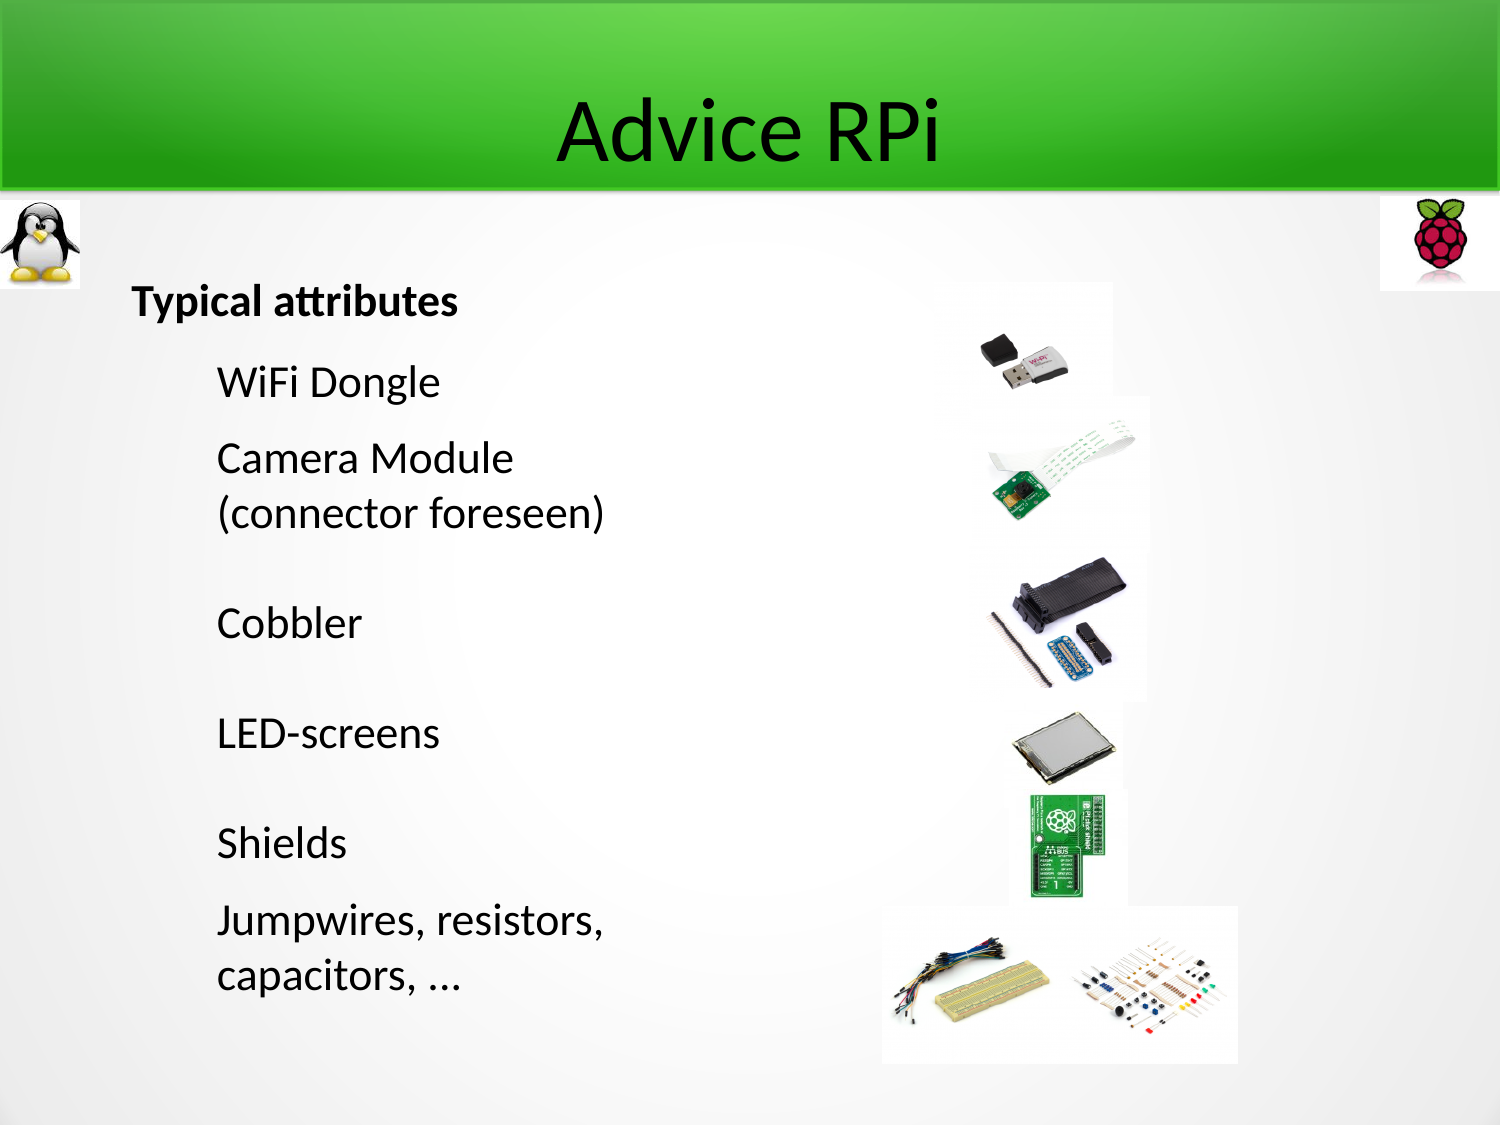

# Advice RPi
Typical attributes
WiFi Dongle
Camera Module
(connector foreseen)
Cobbler
LED-screens
Shields
Jumpwires, resistors,
capacitors, ...